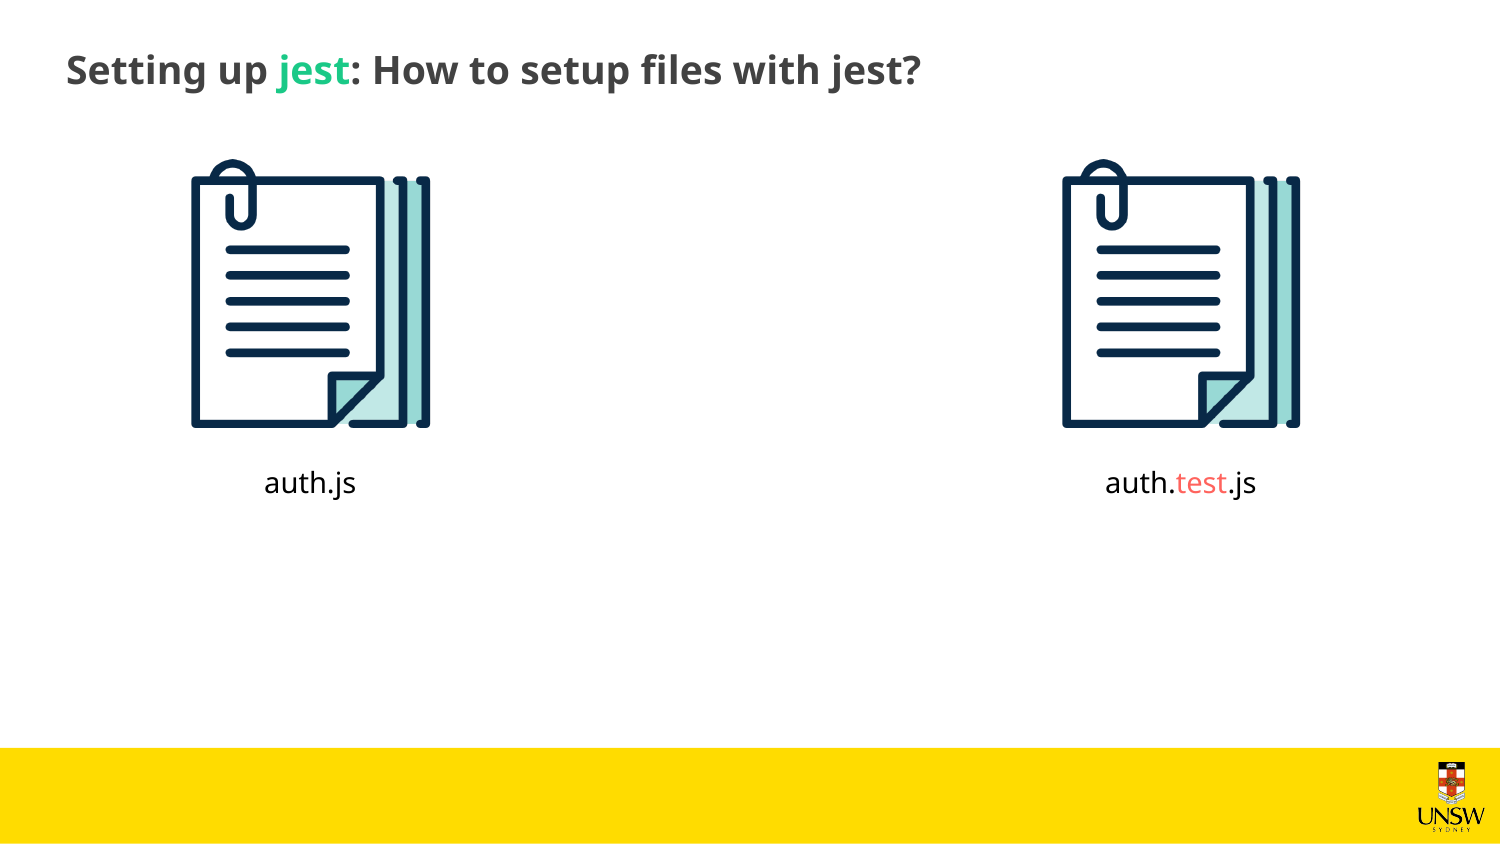

Setting up jest: How to setup files with jest?
auth.js
auth.test.js